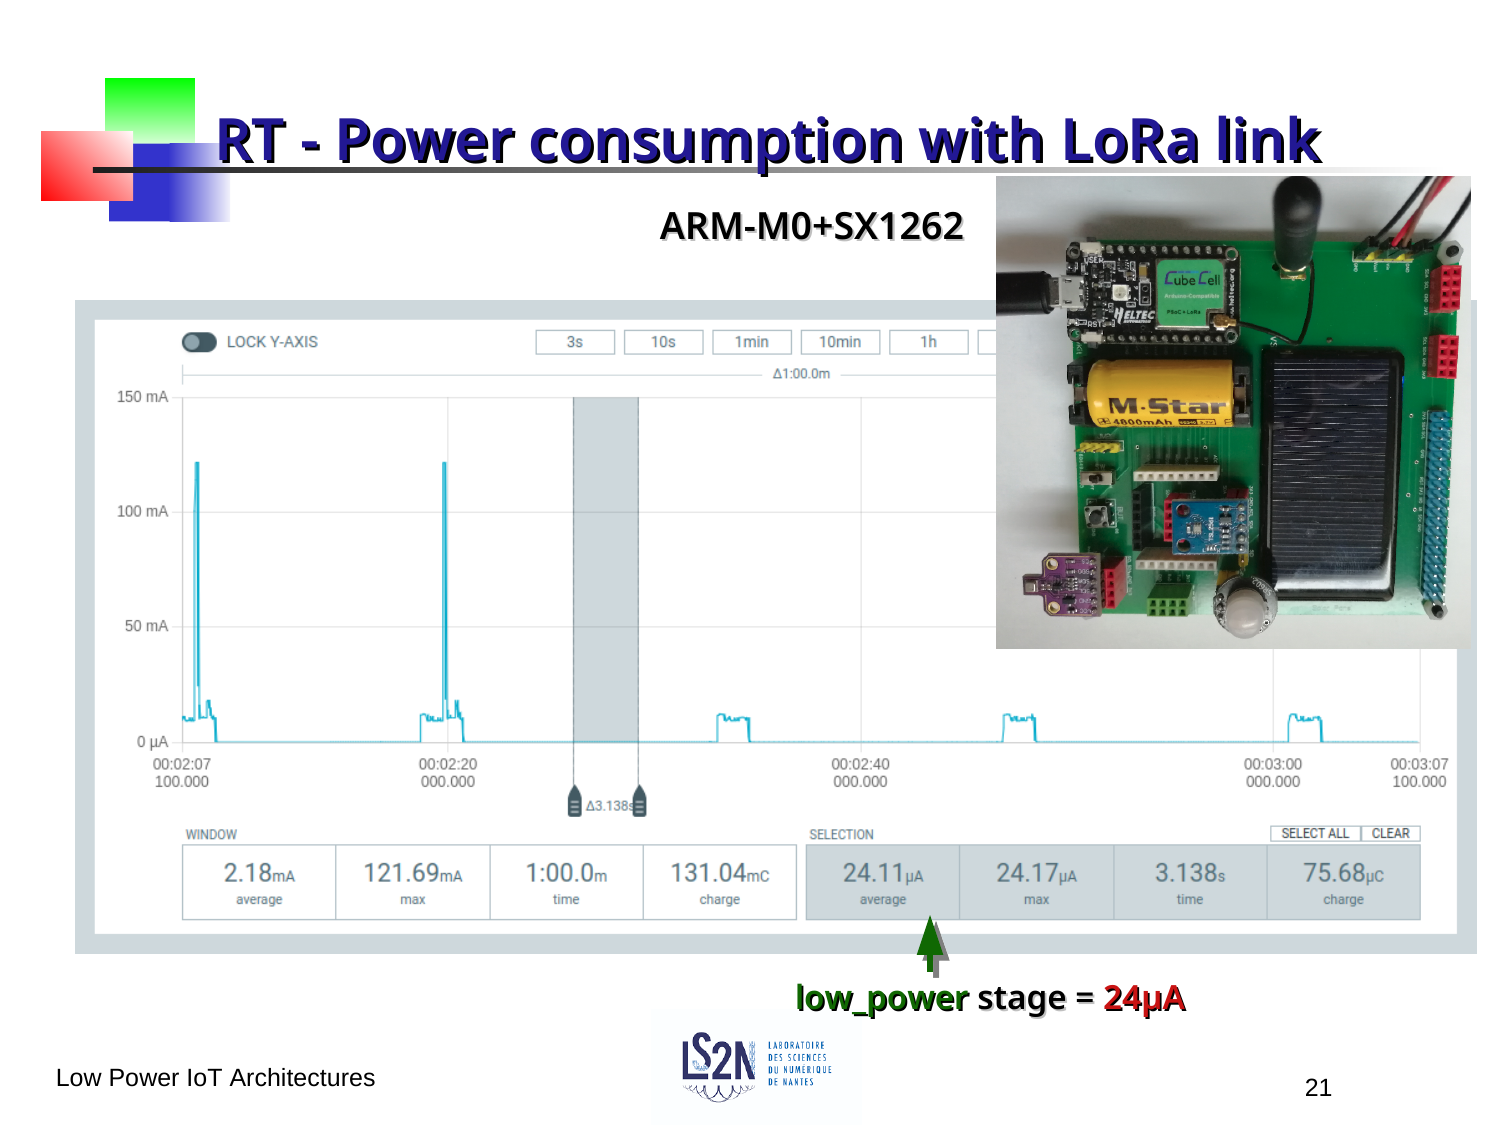

# RT - Power consumption with LoRa link
ARM-M0+SX1262
low_power stage = 24µA
21